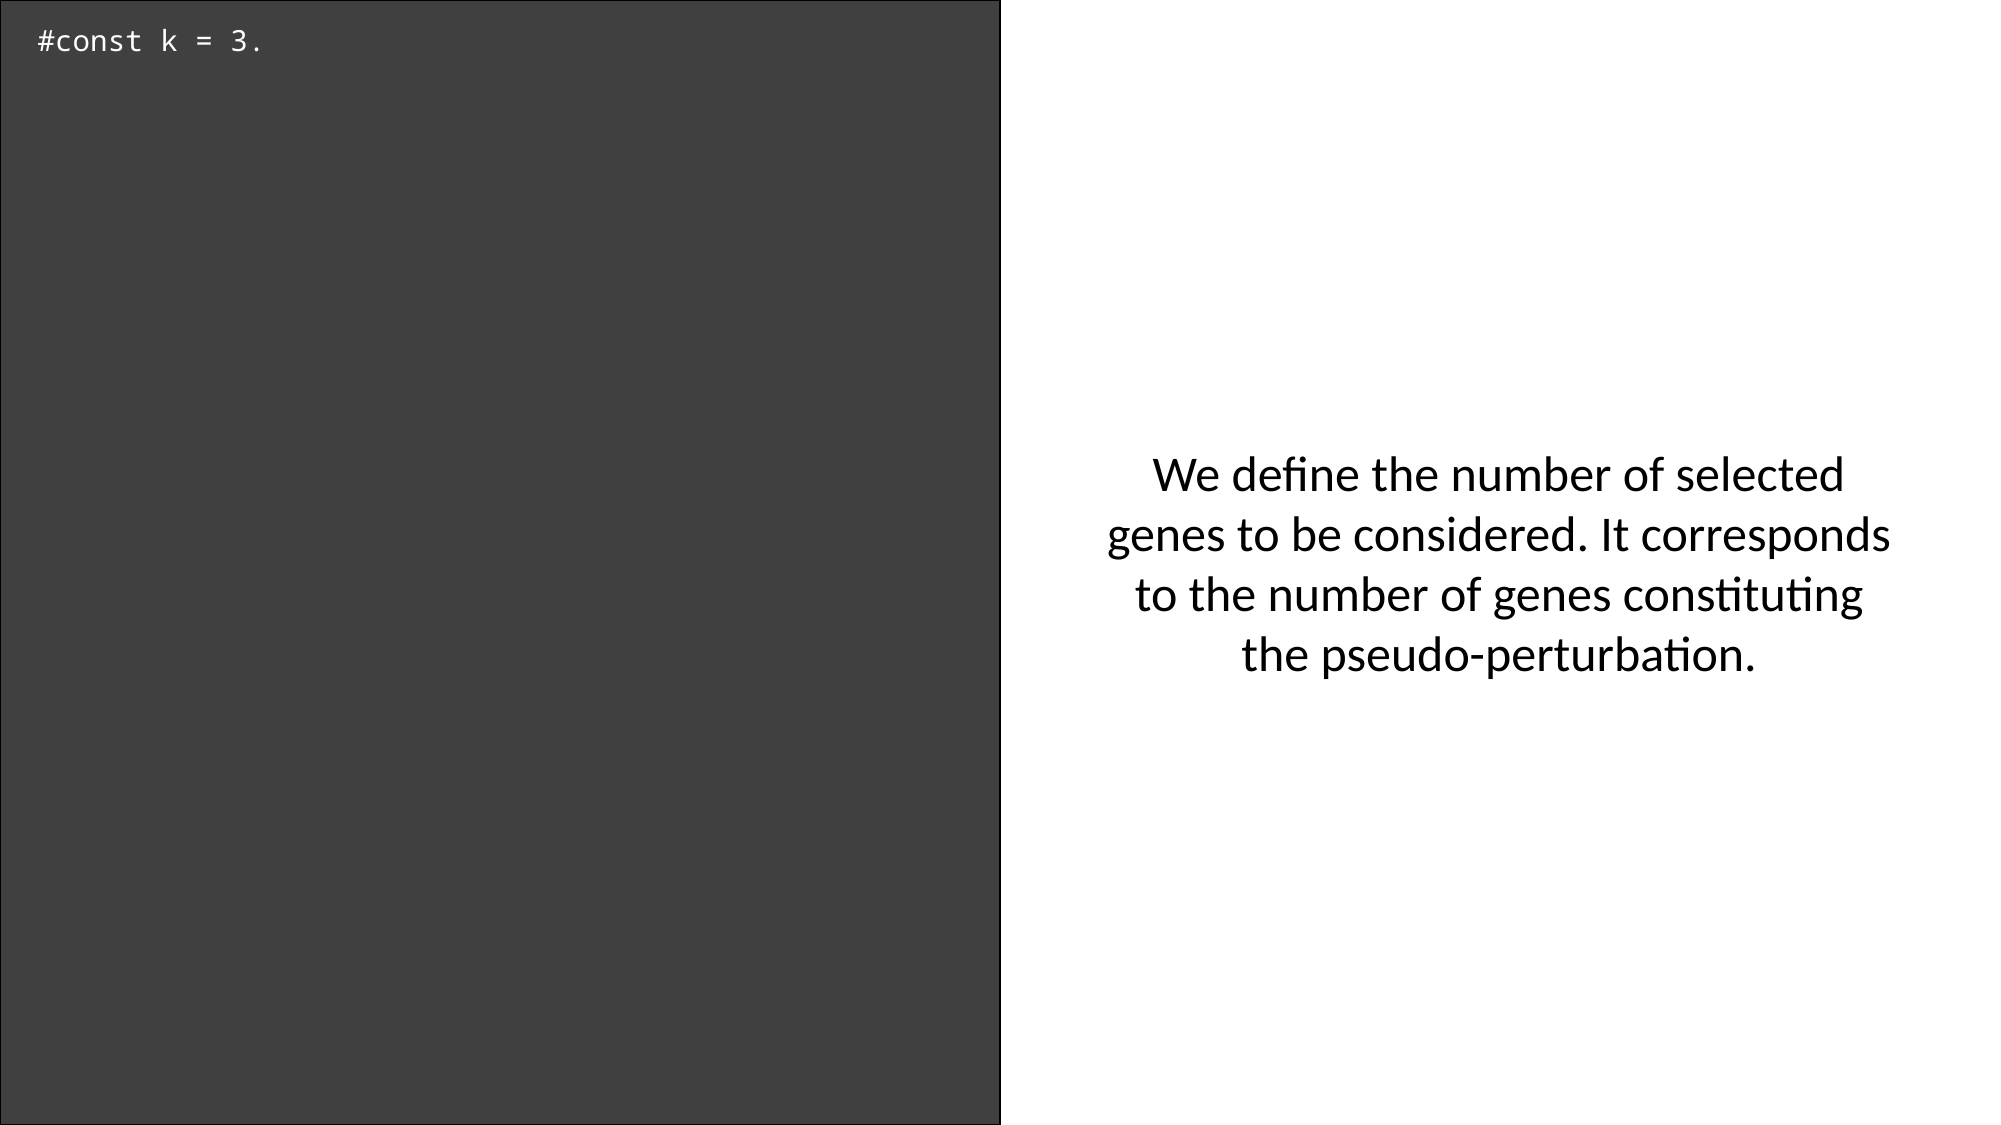

#const k = 3.
We define the number of selected genes to be considered. It corresponds to the number of genes constituting the pseudo-perturbation.